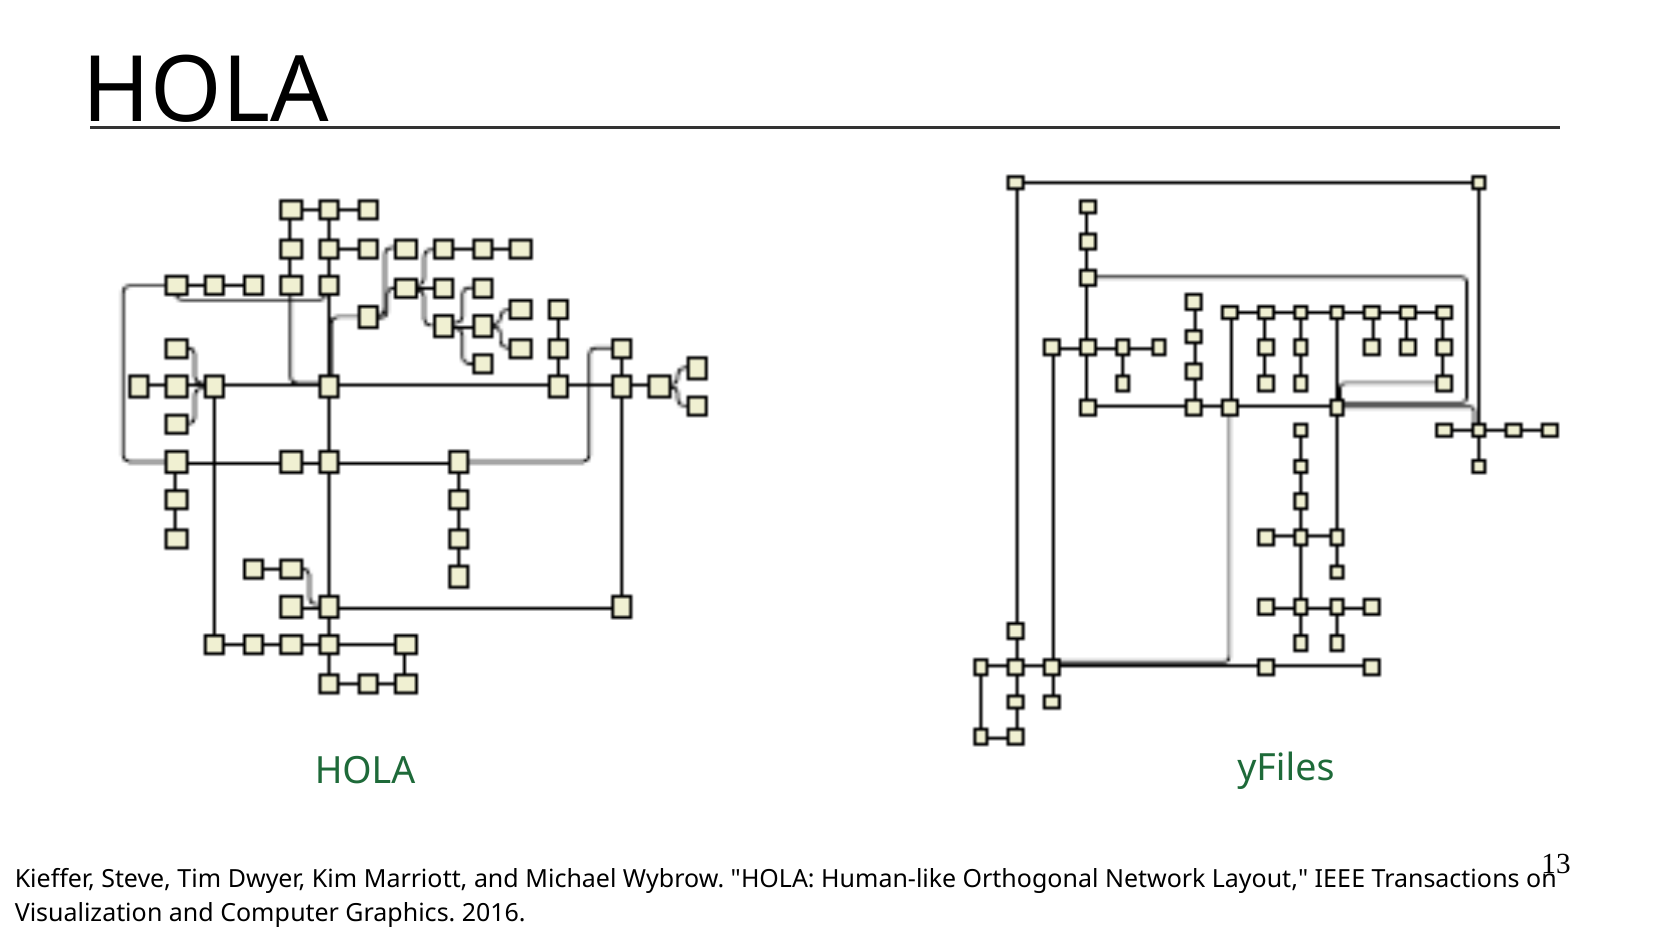

# HOLA
yFiles
HOLA
13
Kieffer, Steve, Tim Dwyer, Kim Marriott, and Michael Wybrow. "HOLA: Human-like Orthogonal Network Layout," IEEE Transactions on Visualization and Computer Graphics. 2016.